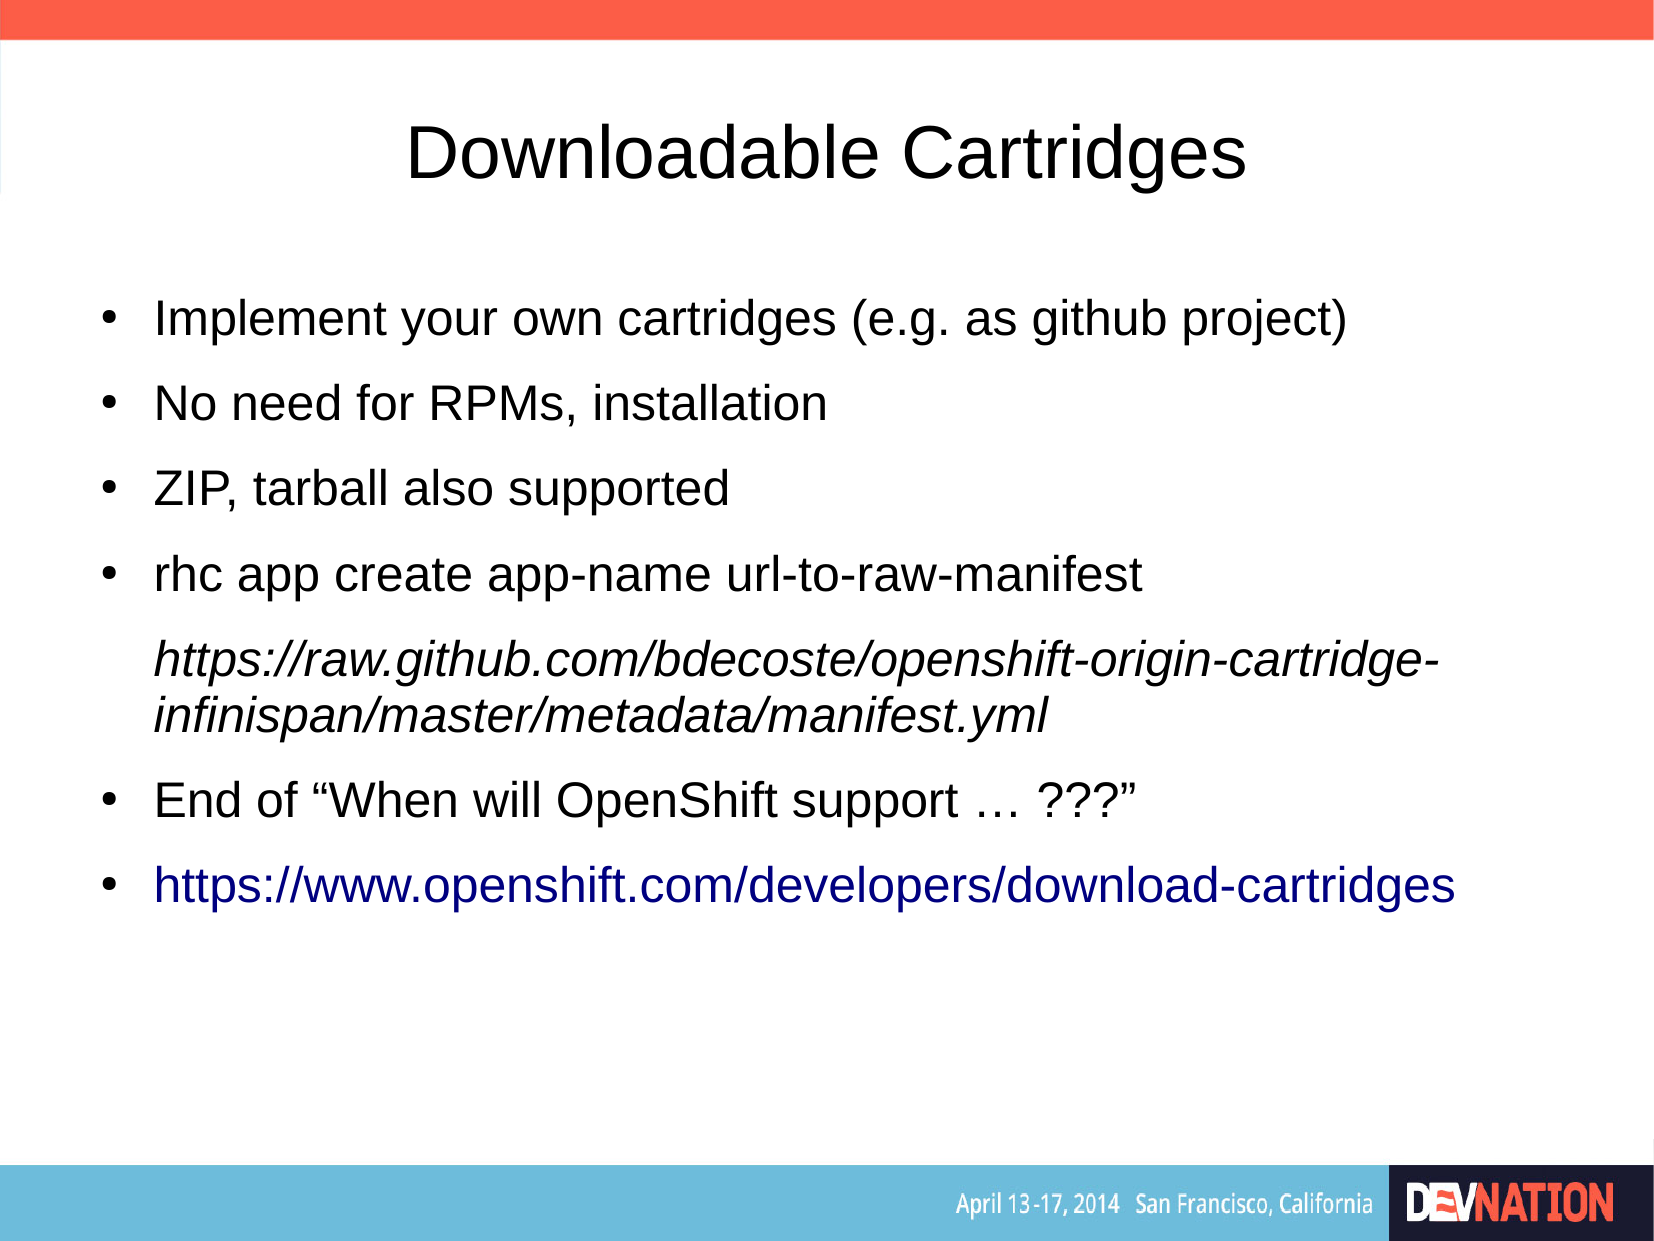

# Downloadable Cartridges
Implement your own cartridges (e.g. as github project)
No need for RPMs, installation
ZIP, tarball also supported
rhc app create app-name url-to-raw-manifest
https://raw.github.com/bdecoste/openshift-origin-cartridge-infinispan/master/metadata/manifest.yml
End of “When will OpenShift support … ???”
https://www.openshift.com/developers/download-cartridges